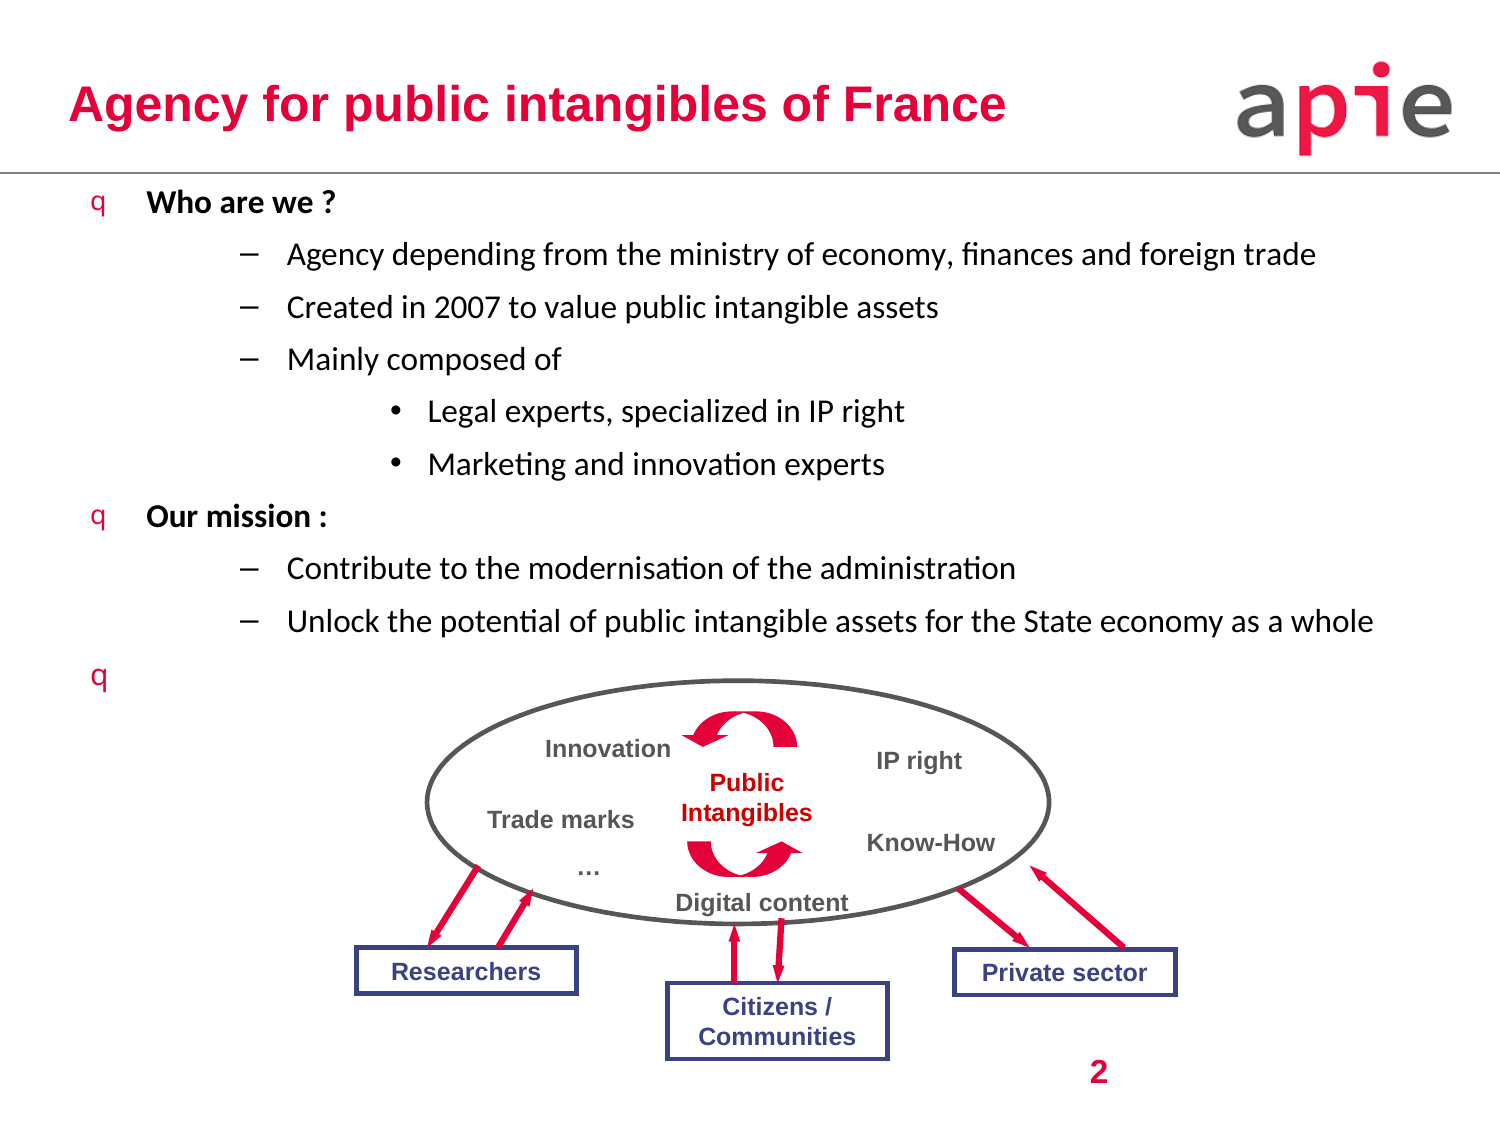

Agency for public intangibles of France
# Who are we ?
Agency depending from the ministry of economy, finances and foreign trade
Created in 2007 to value public intangible assets
Mainly composed of
Legal experts, specialized in IP right
Marketing and innovation experts
Our mission :
Contribute to the modernisation of the administration
Unlock the potential of public intangible assets for the State economy as a whole
Innovation
IP right
Public Intangibles
Trade marks
Know-How
…
Digital content
Researchers
Private sector
Citizens / Communities